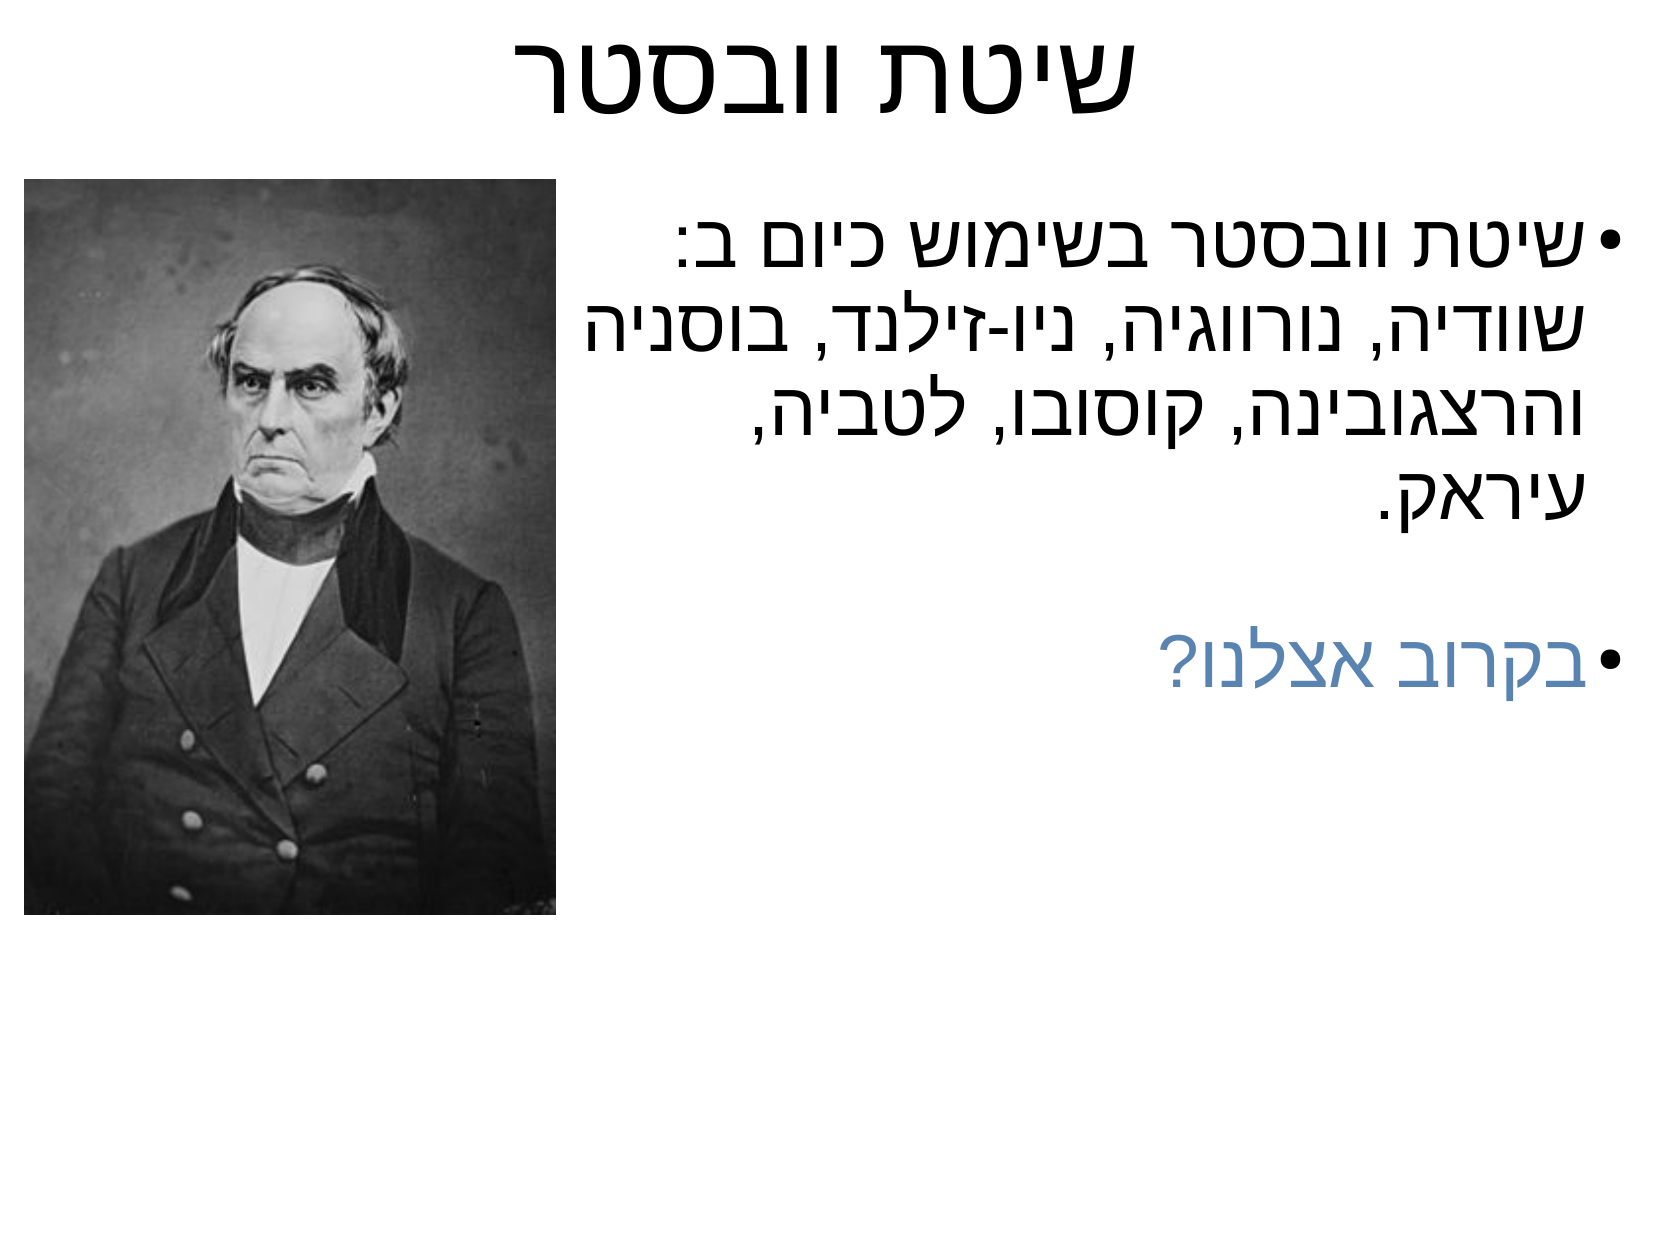

# שיטת וובסטר
שיטת וובסטר בשימוש כיום ב:
שוודיה, נורווגיה, ניו-זילנד, בוסניה והרצגובינה, קוסובו, לטביה, עיראק.
בקרוב אצלנו?